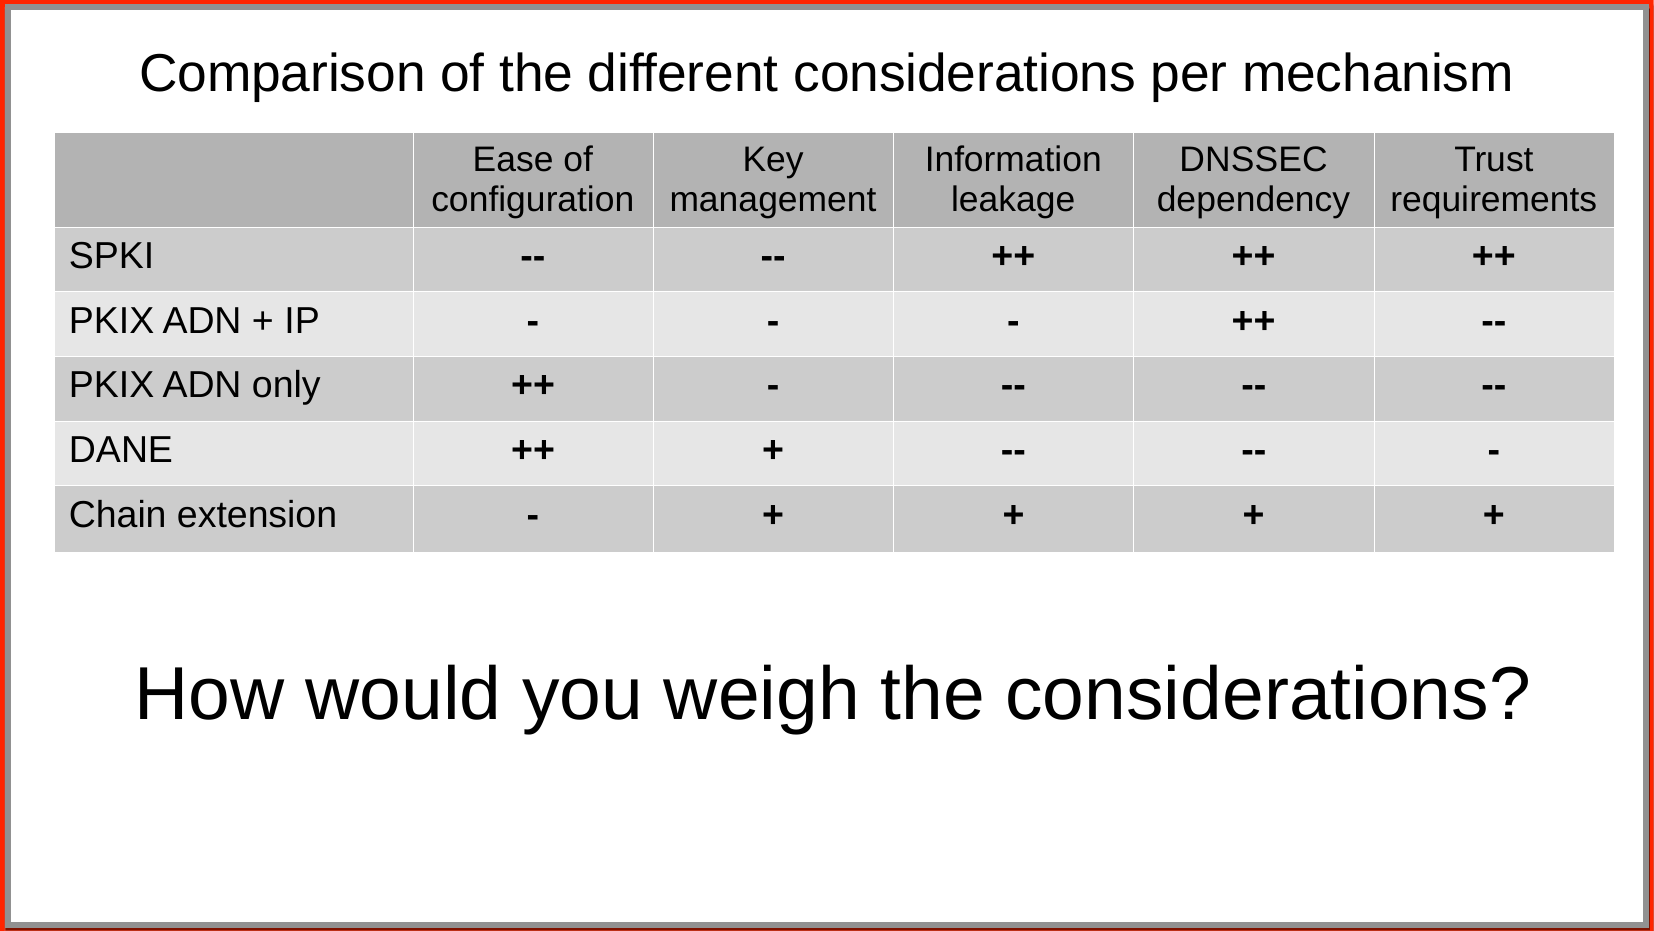

# Comparison of the different considerations per mechanism
| | Ease of configuration | Key management | Information leakage | DNSSEC dependency | Trust requirements |
| --- | --- | --- | --- | --- | --- |
| SPKI | -- | -- | ++ | ++ | ++ |
| PKIX ADN + IP | - | - | - | ++ | -- |
| PKIX ADN only | ++ | - | -- | -- | -- |
| DANE | ++ | + | -- | -- | - |
| Chain extension | - | + | + | + | + |
How would you weigh the considerations?